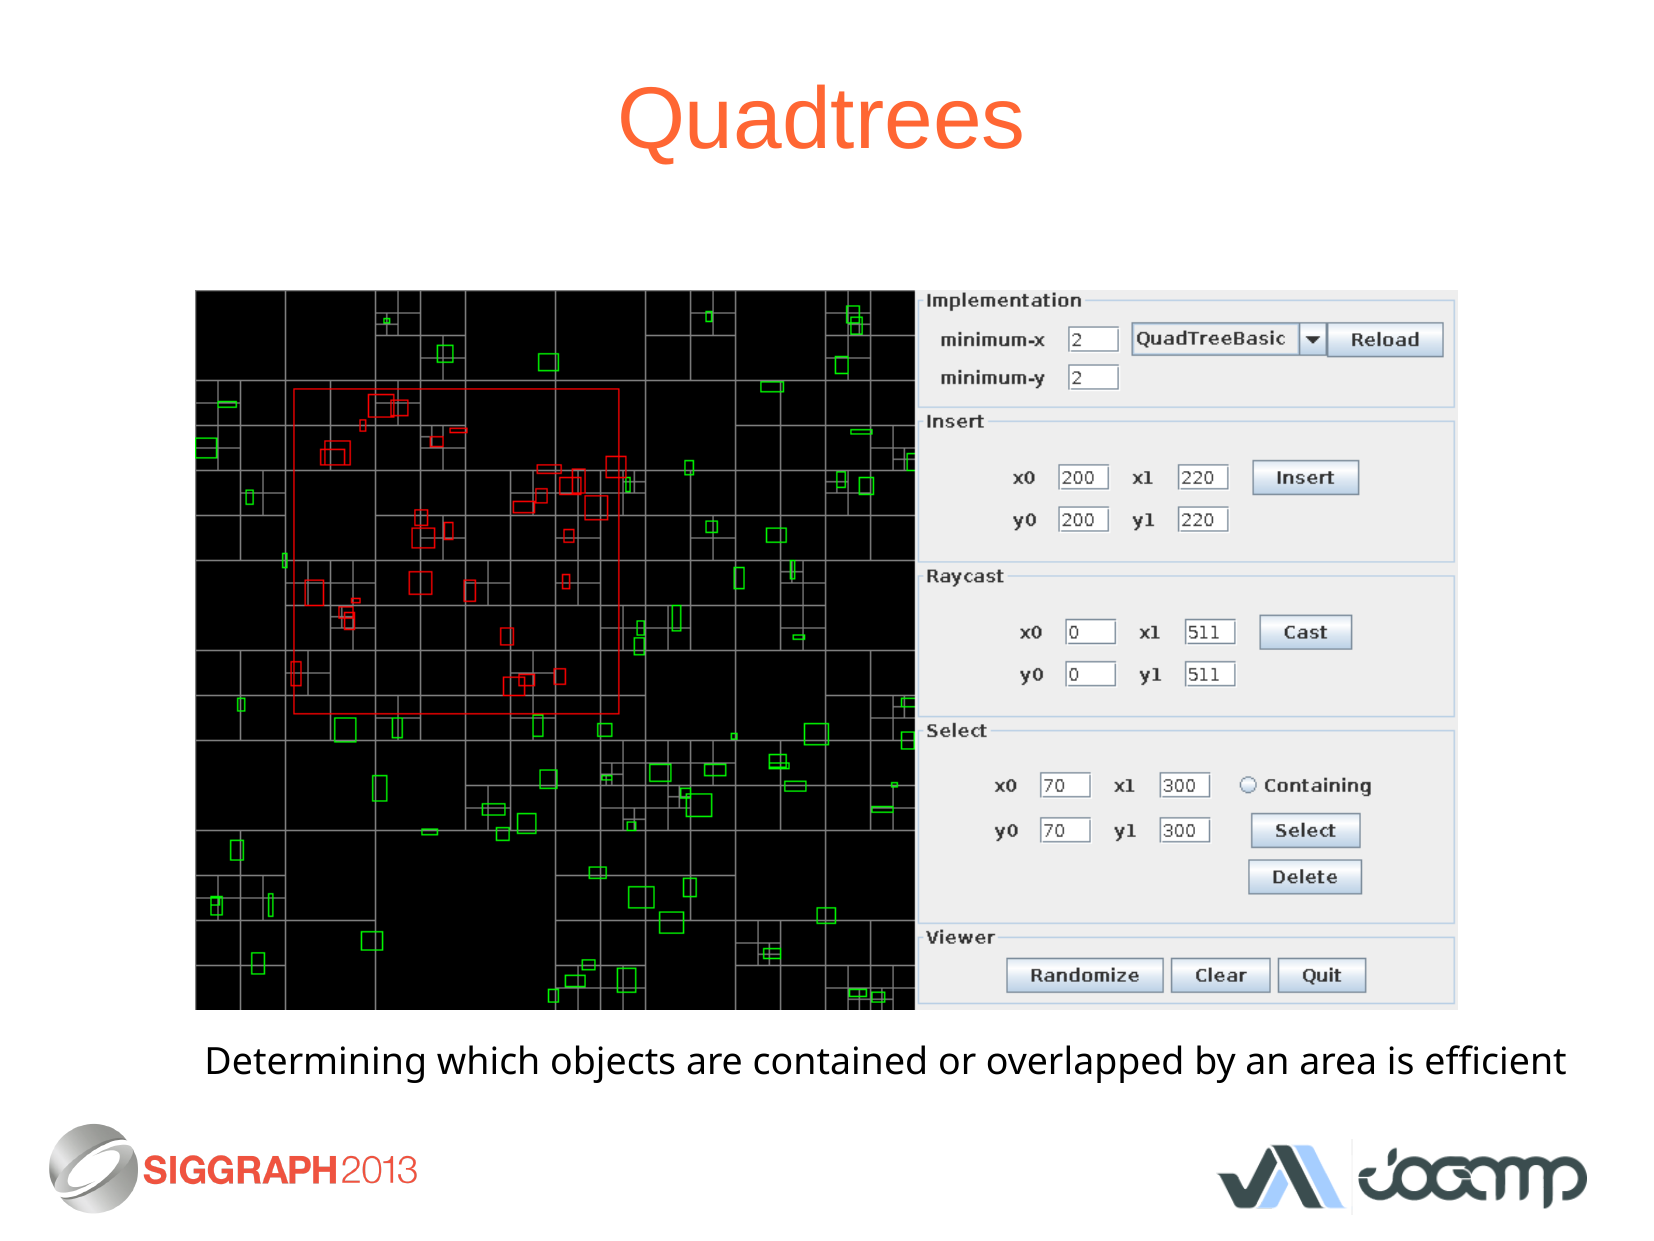

# Quadtrees
Determining which objects are contained or overlapped by an area is efficient